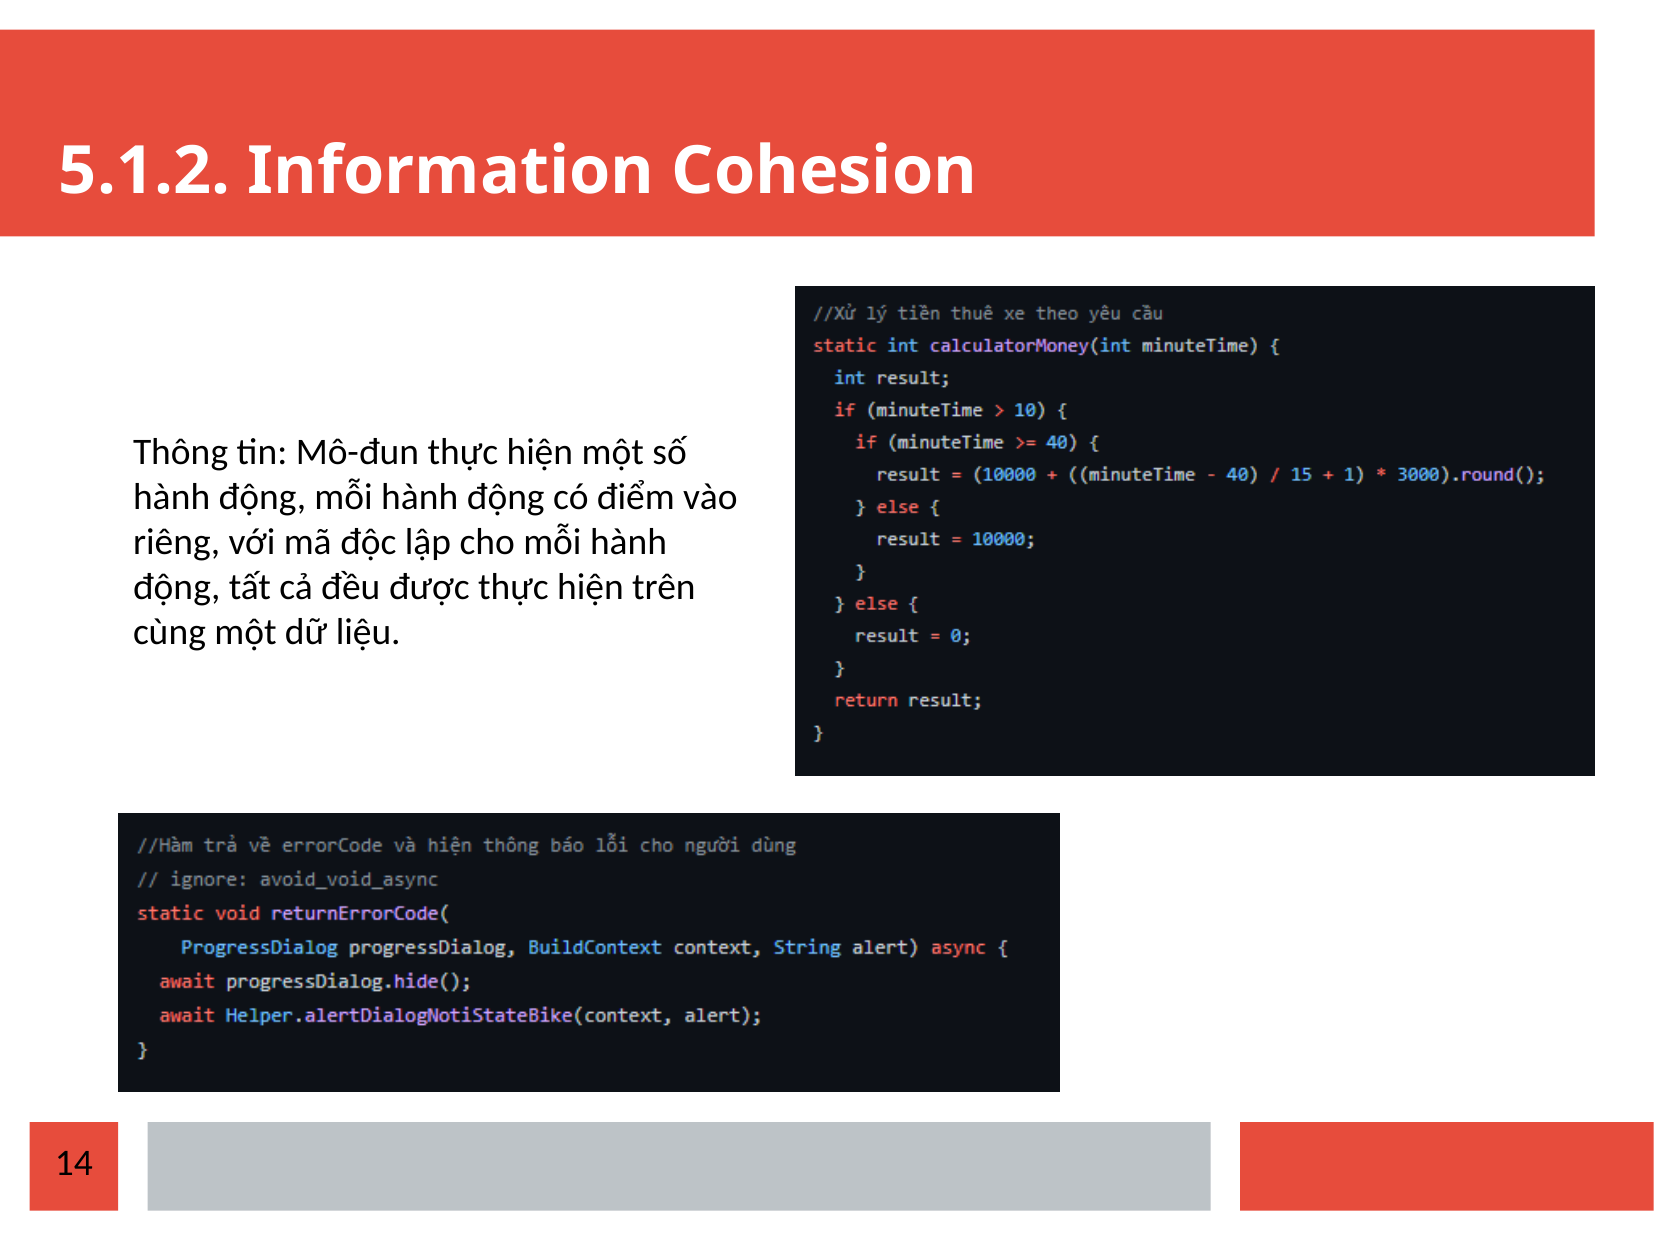

# 5.1.2. Information Cohesion
Thông tin: Mô-đun thực hiện một số hành động, mỗi hành động có điểm vào riêng, với mã độc lập cho mỗi hành động, tất cả đều được thực hiện trên cùng một dữ liệu.